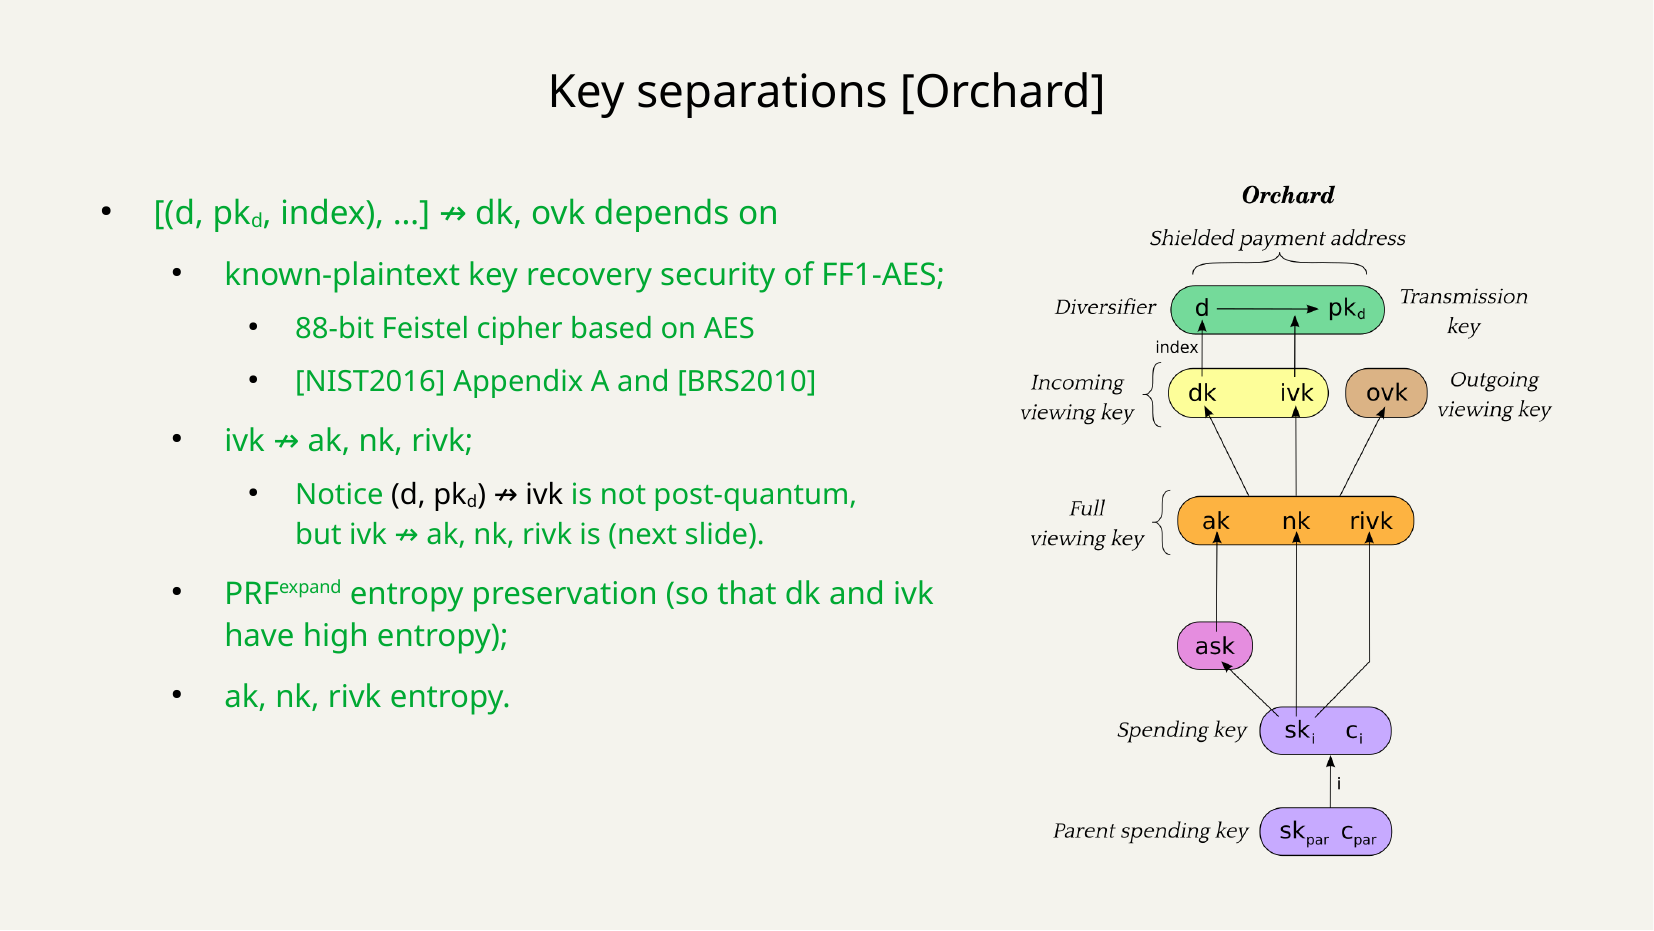

# Key separations [Orchard]
[(d, pkd, index), …] ↛ dk, ovk depends on
known-plaintext key recovery security of FF1-AES;
88-bit Feistel cipher based on AES
[NIST2016] Appendix A and [BRS2010]
ivk ↛ ak, nk, rivk;
Notice (d, pkd) ↛ ivk is not post-quantum,
but ivk ↛ ak, nk, rivk is (next slide).
PRFexpand entropy preservation (so that dk and ivk have high entropy);
ak, nk, rivk entropy.